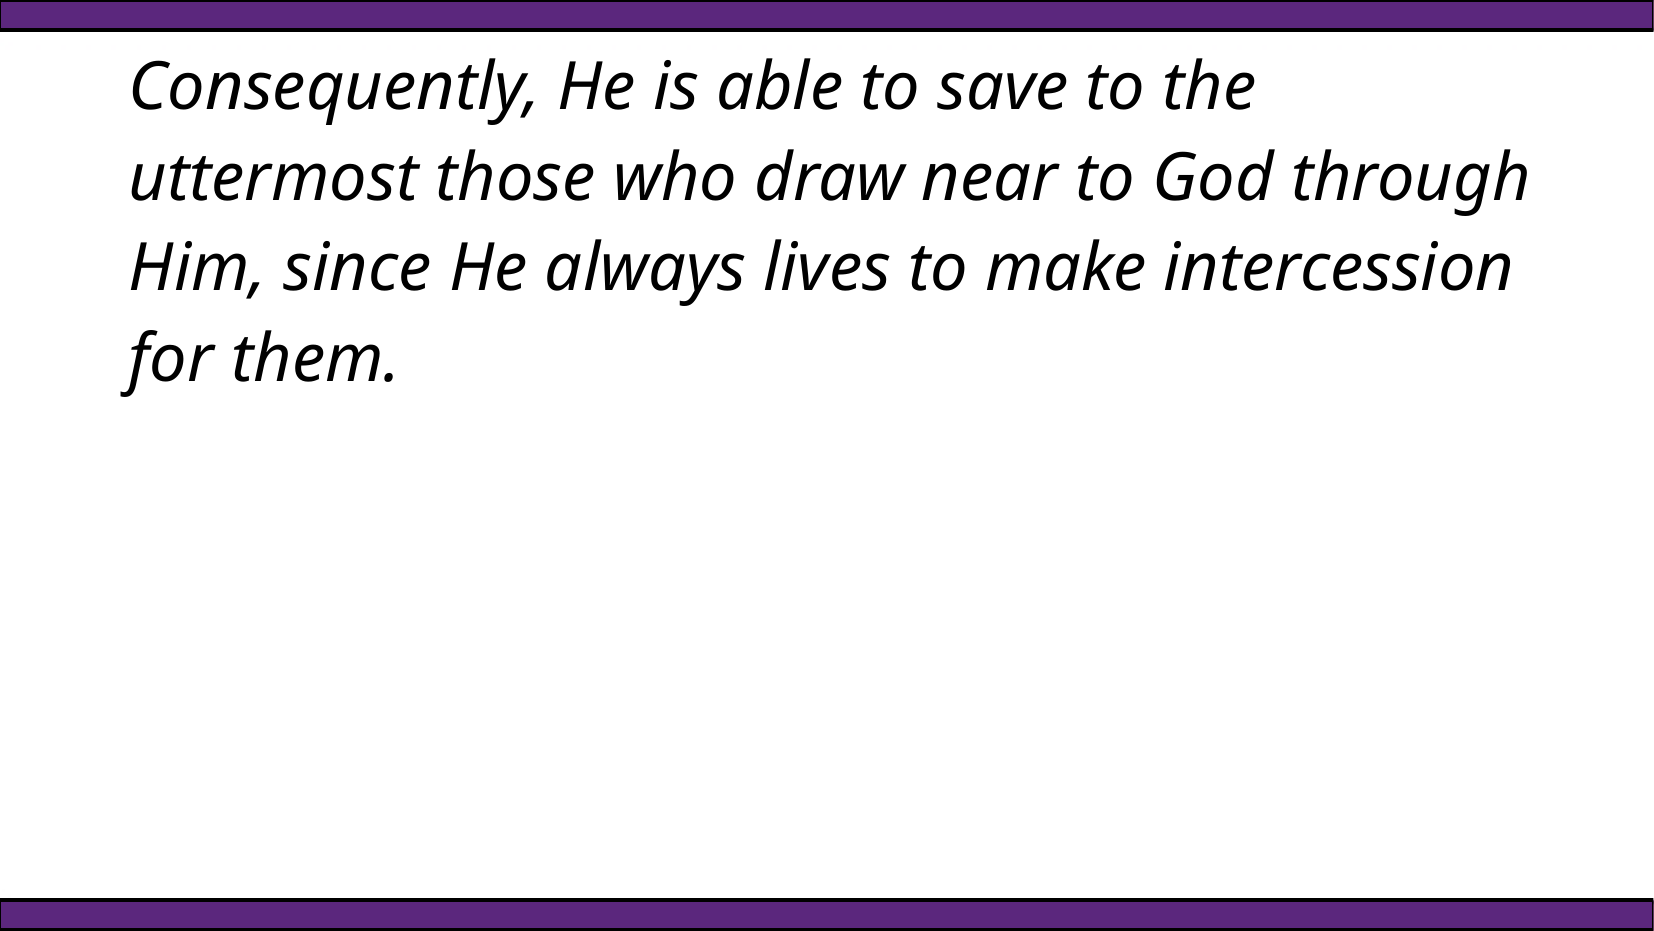

Consequently, He is able to save to the
 uttermost those who draw near to God through
 Him, since He always lives to make intercession
 for them.